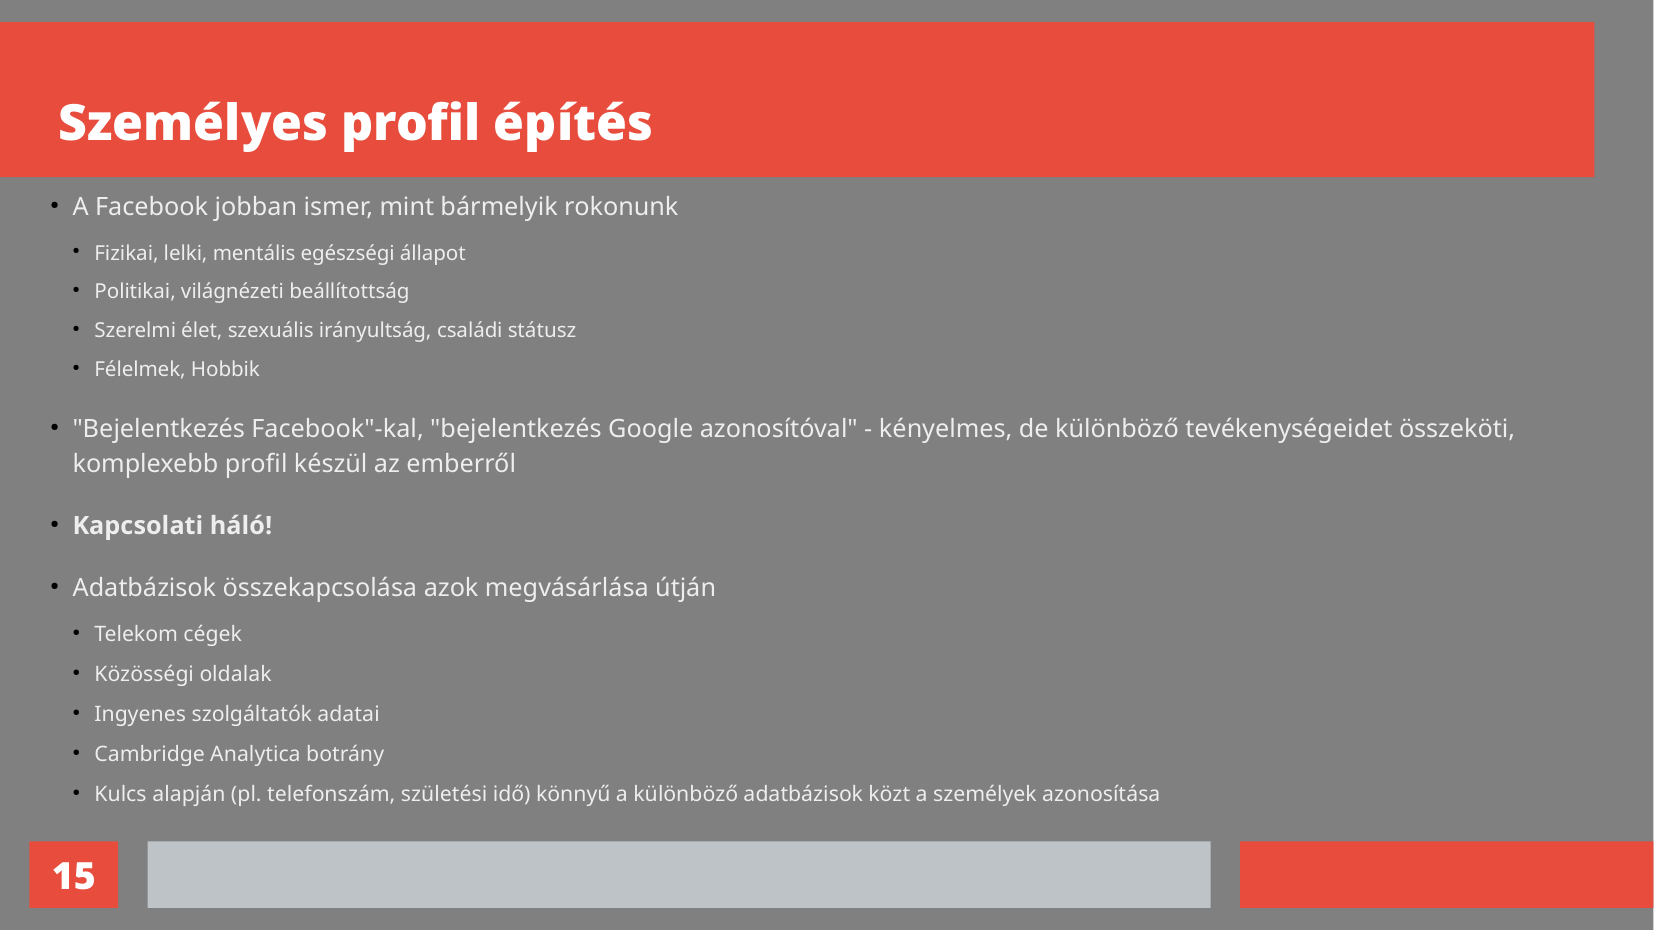

# Személyes profil építés
A Facebook jobban ismer, mint bármelyik rokonunk
Fizikai, lelki, mentális egészségi állapot
Politikai, világnézeti beállítottság
Szerelmi élet, szexuális irányultság, családi státusz
Félelmek, Hobbik
"Bejelentkezés Facebook"-kal, "bejelentkezés Google azonosítóval" - kényelmes, de különböző tevékenységeidet összeköti, komplexebb profil készül az emberről
Kapcsolati háló!
Adatbázisok összekapcsolása azok megvásárlása útján
Telekom cégek
Közösségi oldalak
Ingyenes szolgáltatók adatai
Cambridge Analytica botrány
Kulcs alapján (pl. telefonszám, születési idő) könnyű a különböző adatbázisok közt a személyek azonosítása
15